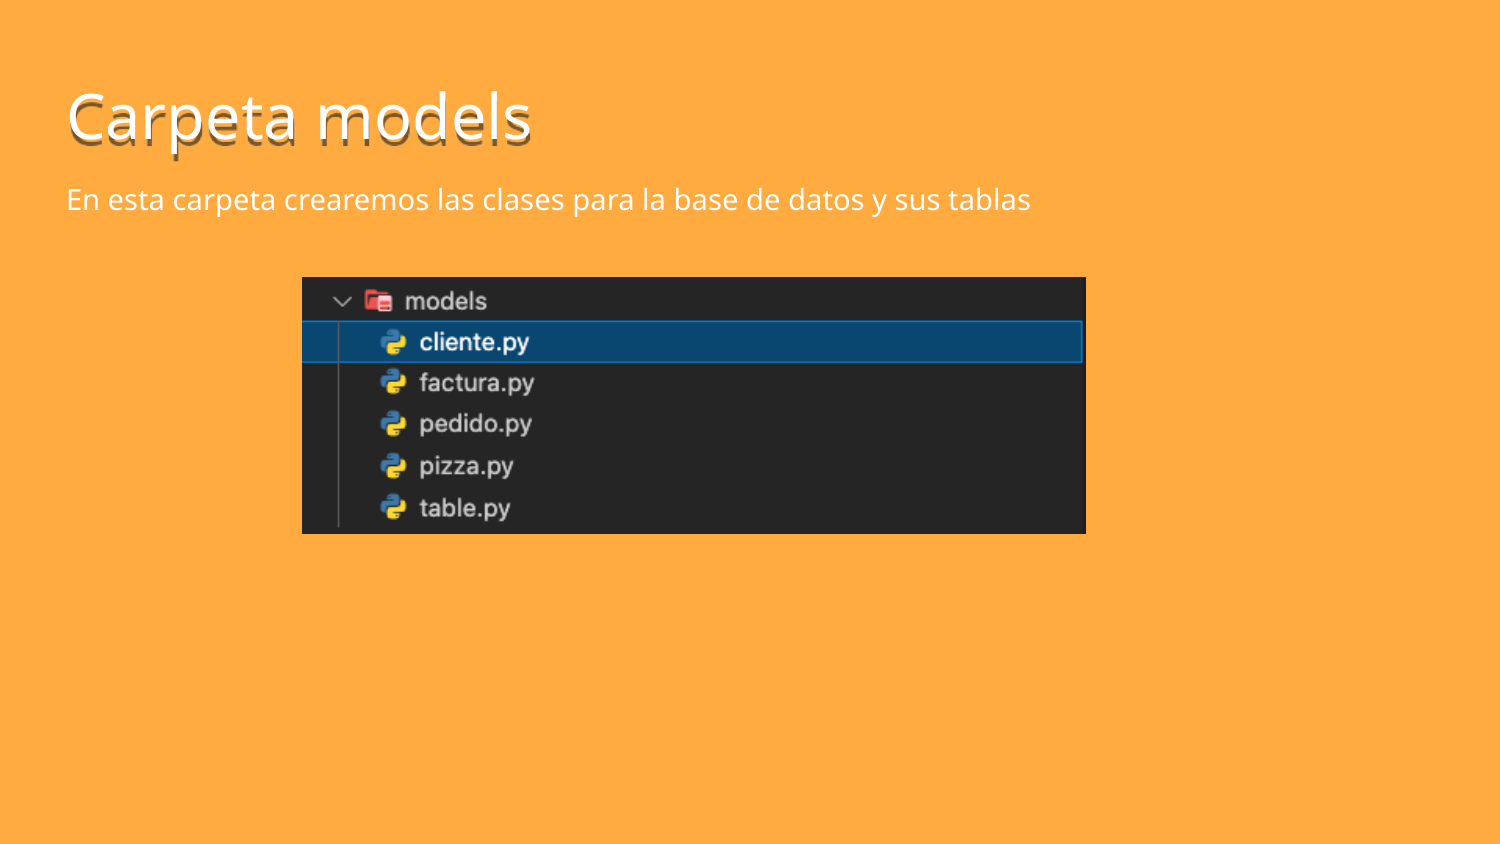

# Carpeta models
En esta carpeta crearemos las clases para la base de datos y sus tablas